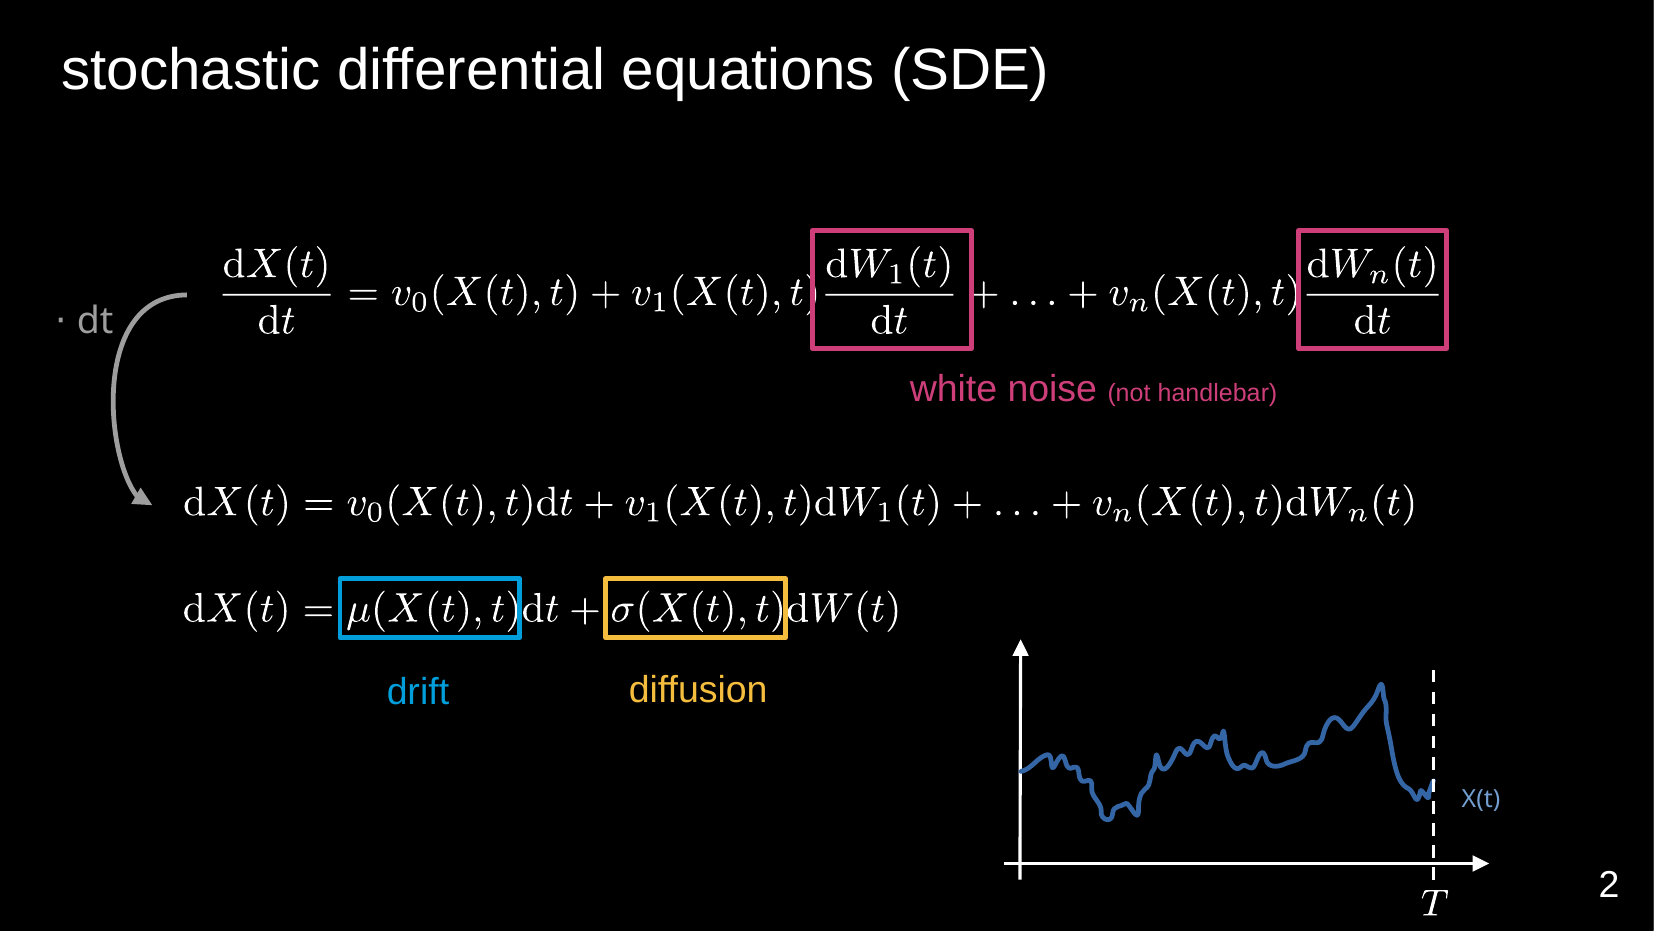

stochastic differential equations (SDE)
white noise (not handlebar)
⋅ dt
drift
diffusion
X(t)